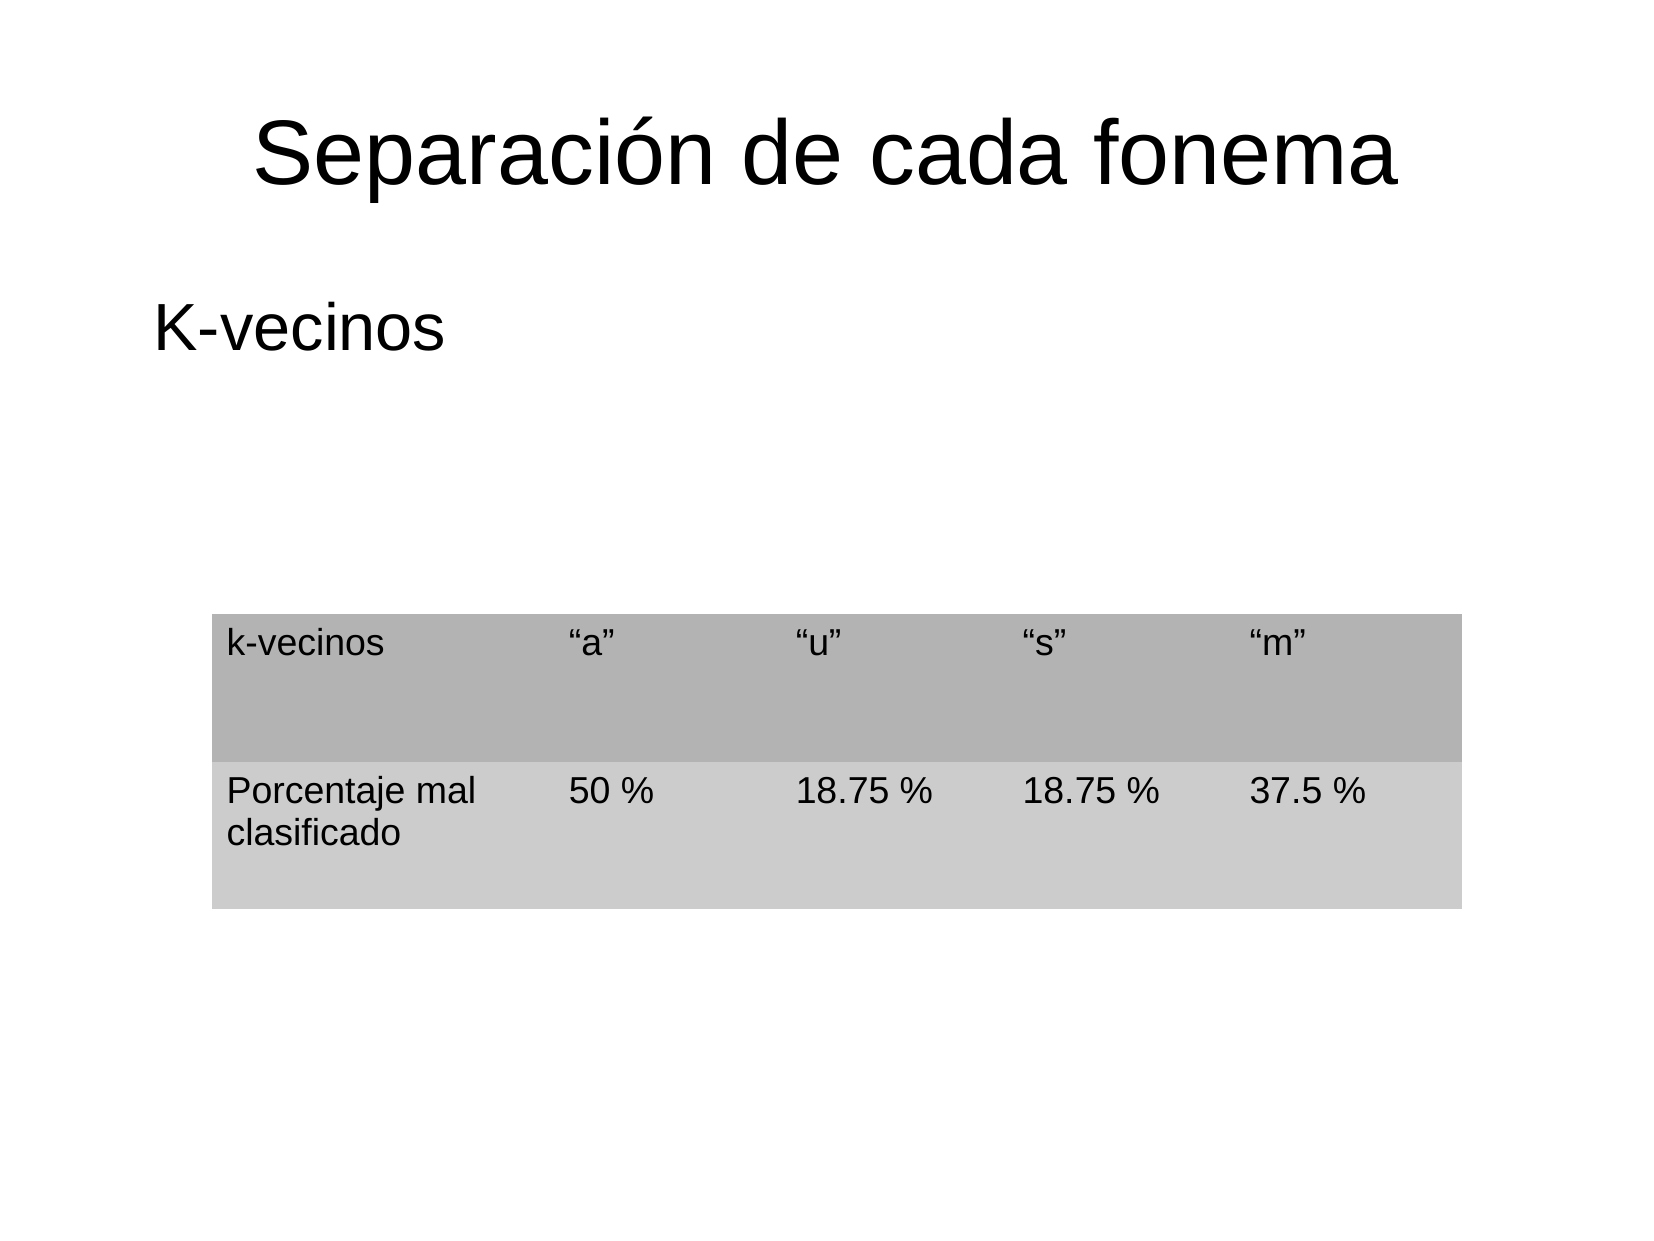

# Separación de cada fonema
K-vecinos
| k-vecinos | “a” | “u” | “s” | “m” |
| --- | --- | --- | --- | --- |
| Porcentaje mal clasificado | 50 % | 18.75 % | 18.75 % | 37.5 % |